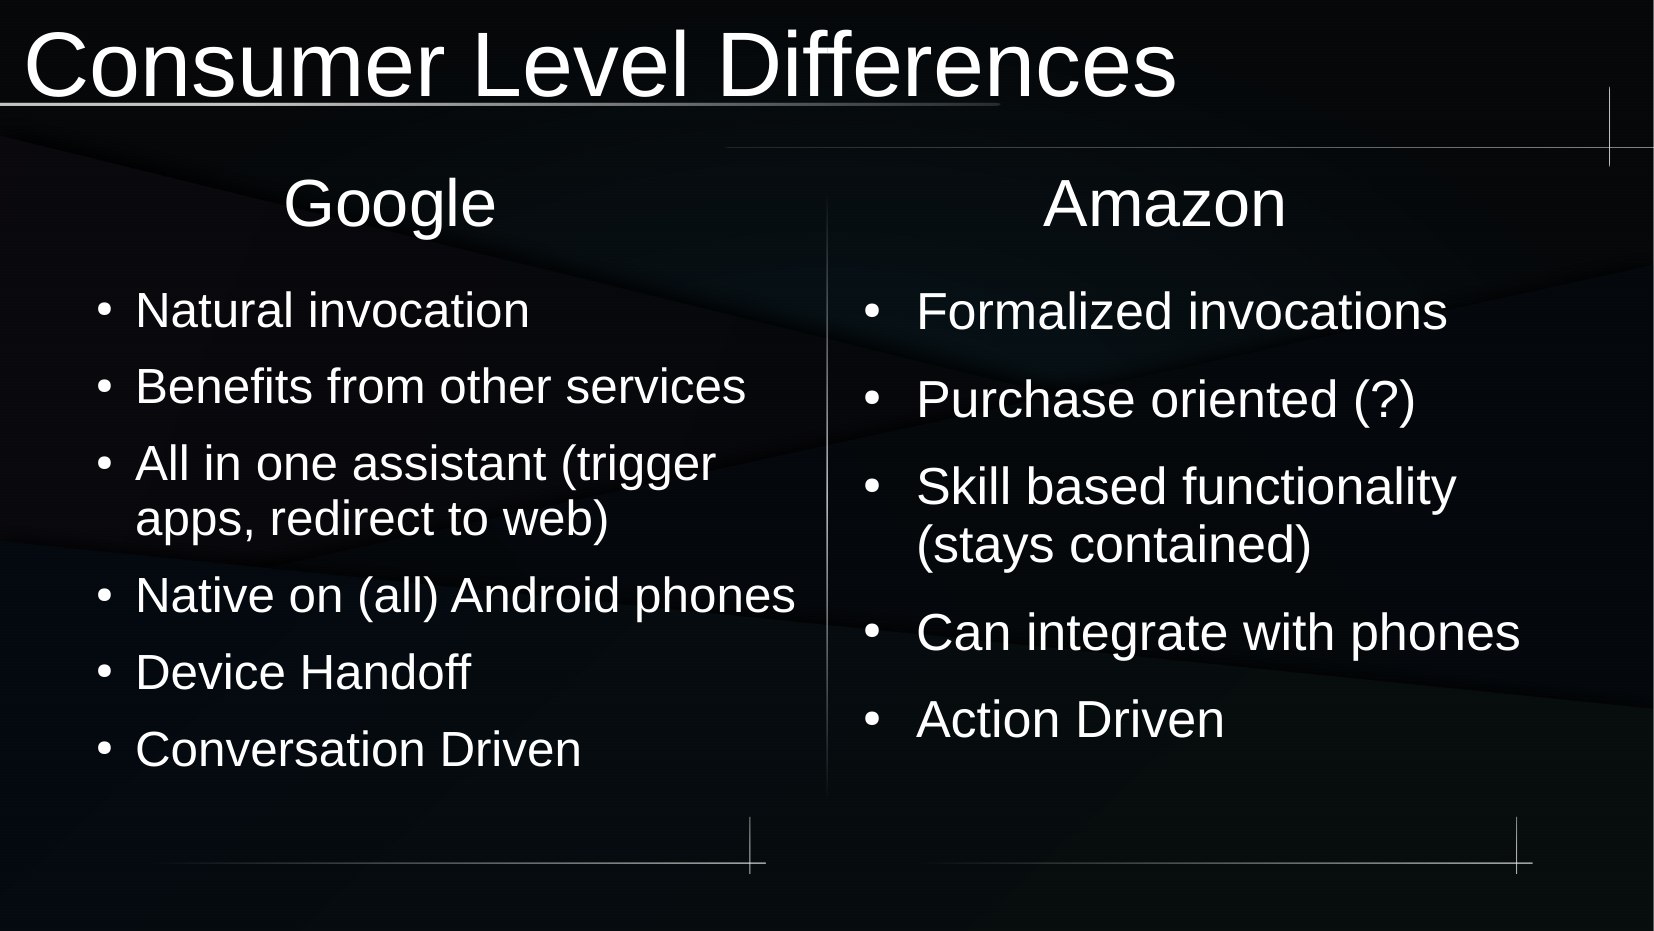

# Consumer Level Differences
Google
Amazon
Natural invocation
Benefits from other services
All in one assistant (trigger apps, redirect to web)
Native on (all) Android phones
Device Handoff
Conversation Driven
Formalized invocations
Purchase oriented (?)
Skill based functionality (stays contained)
Can integrate with phones
Action Driven